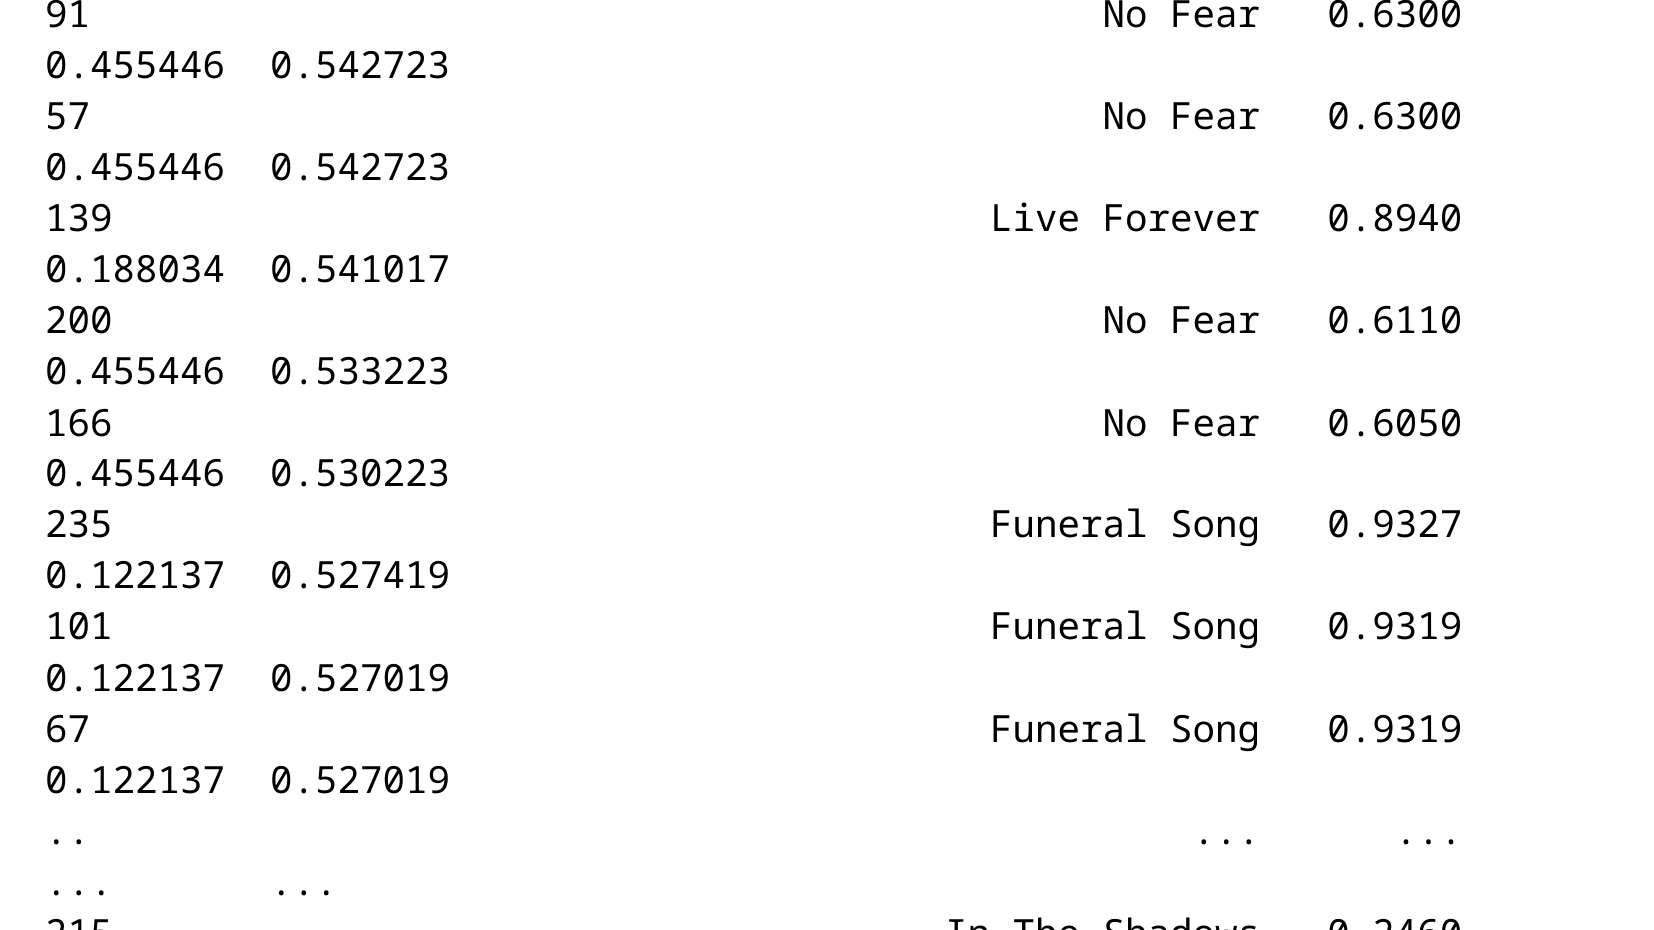

# track_name valence lyrics total
128 Live Forever 0.9154 0.188034 0.551717
150 Live Forever 0.9154 0.188034 0.551717
117 Live Forever 0.9084 0.188034 0.548217
74 No Fear 0.6300 0.455446 0.542723
91 No Fear 0.6300 0.455446 0.542723
57 No Fear 0.6300 0.455446 0.542723
139 Live Forever 0.8940 0.188034 0.541017
200 No Fear 0.6110 0.455446 0.533223
166 No Fear 0.6050 0.455446 0.530223
235 Funeral Song 0.9327 0.122137 0.527419
101 Funeral Song 0.9319 0.122137 0.527019
67 Funeral Song 0.9319 0.122137 0.527019
.. ... ... ... ...
215 In The Shadows 0.2460 0.142857 0.194429
73 In The Shadows - Radio Edit 0.2330 0.146226 0.189613
227 In The Shadows - Radio Edit 0.2300 0.146226 0.188113
225 F-F-F-Falling - Scream Remix 0.2720 0.000000 0.136000
[246 rows x 4 columns]